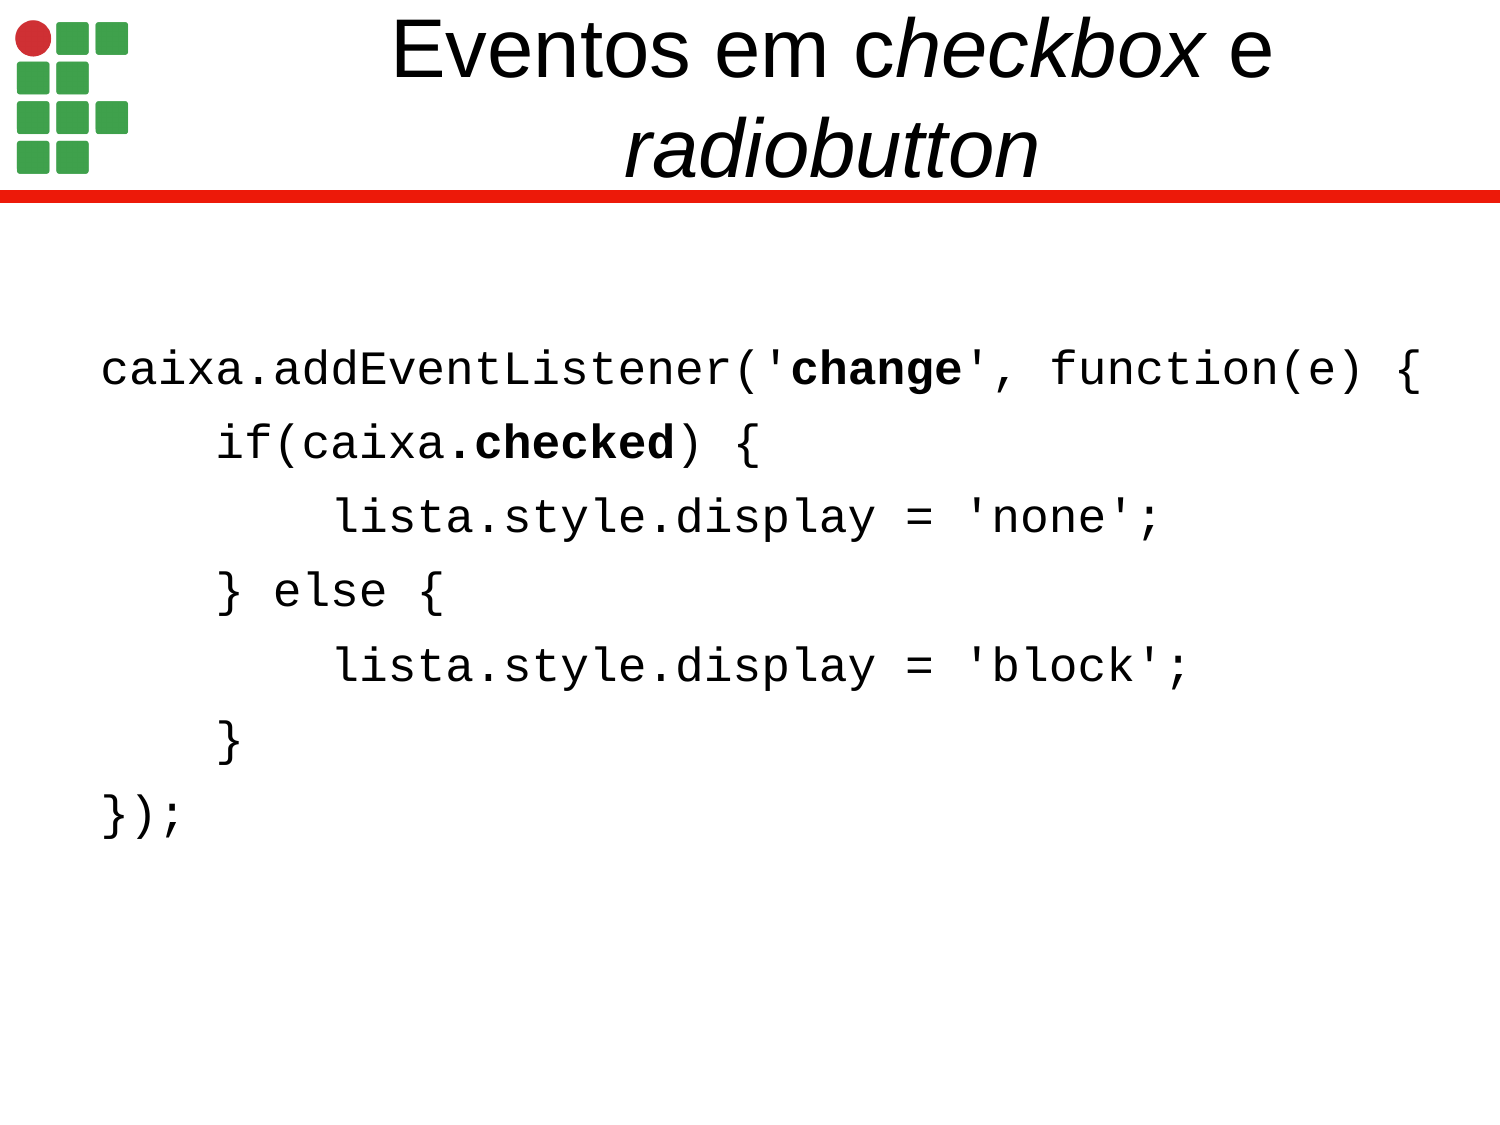

# Eventos em checkbox e radiobutton
caixa.addEventListener('change', function(e) {
 if(caixa.checked) {
 lista.style.display = 'none';
 } else {
 lista.style.display = 'block';
 }
});